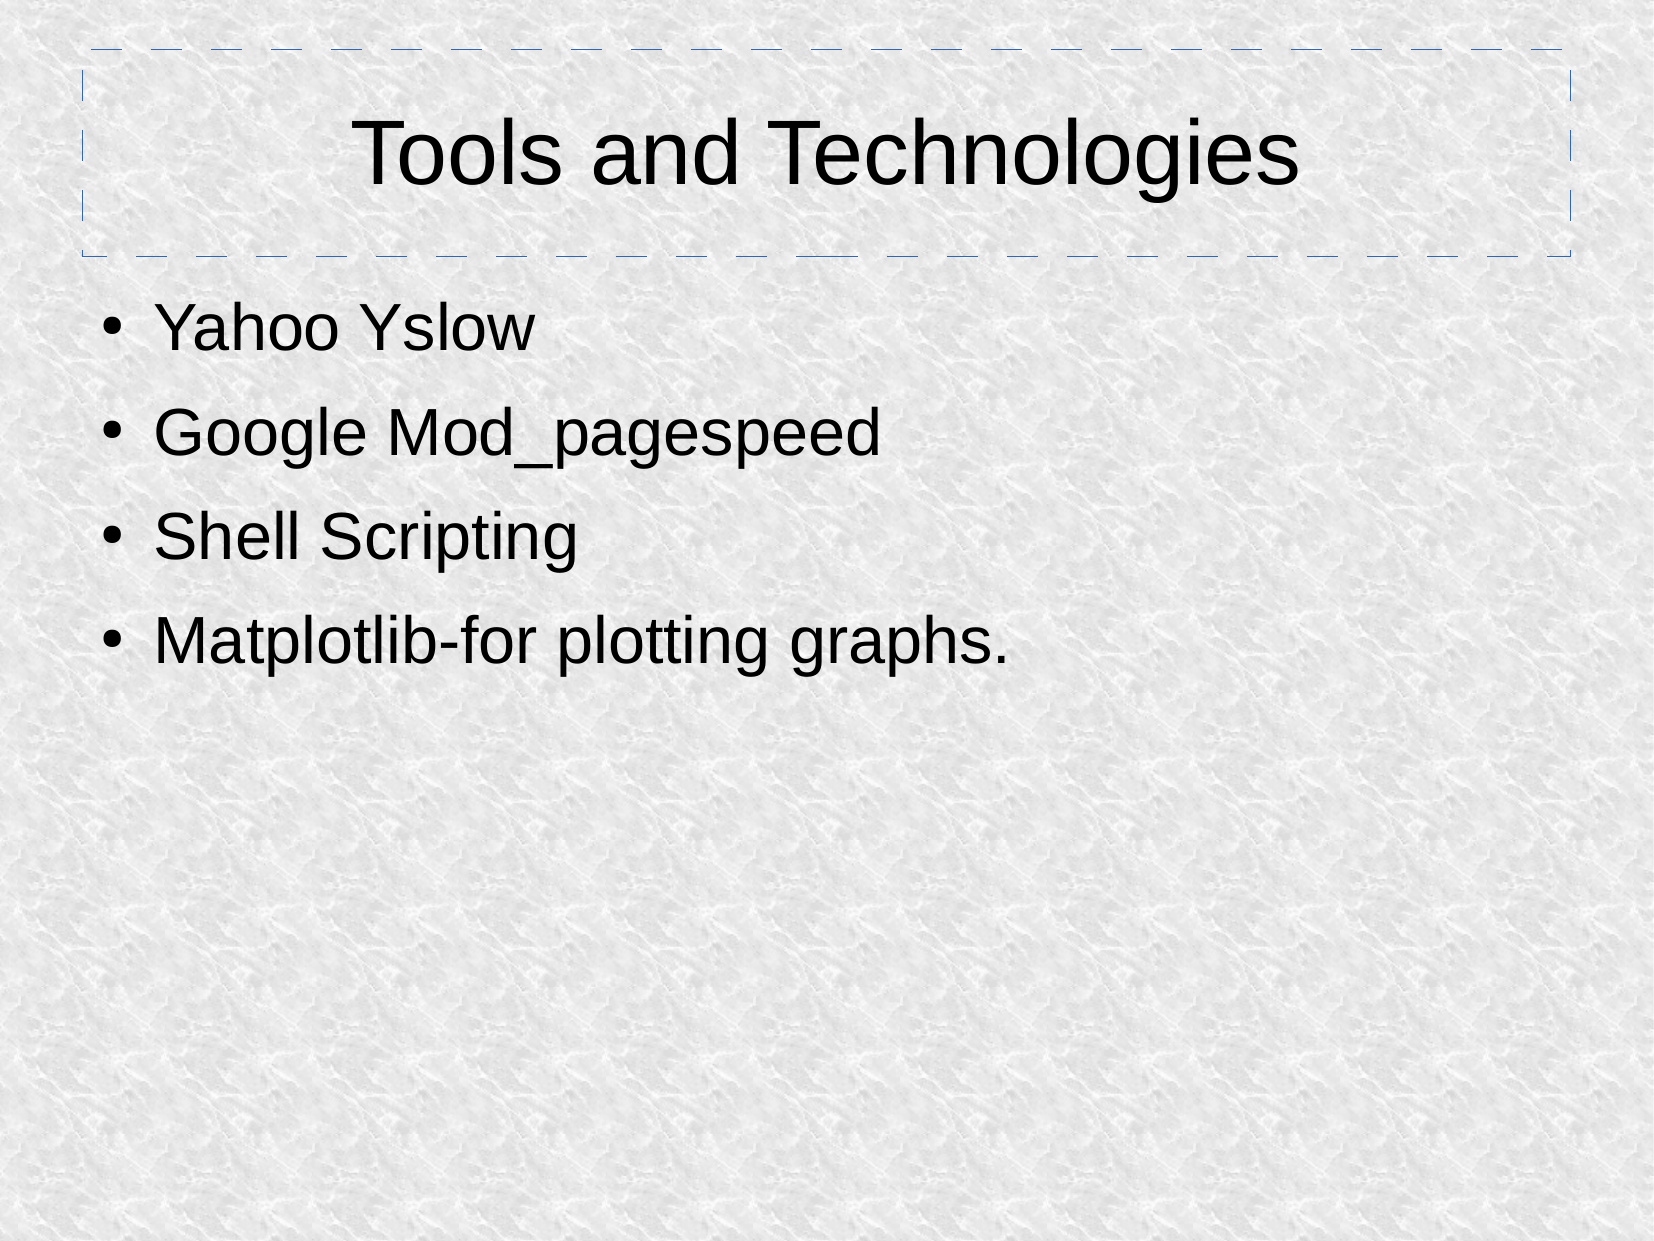

# Tools and Technologies
Yahoo Yslow
Google Mod_pagespeed
Shell Scripting
Matplotlib-for plotting graphs.